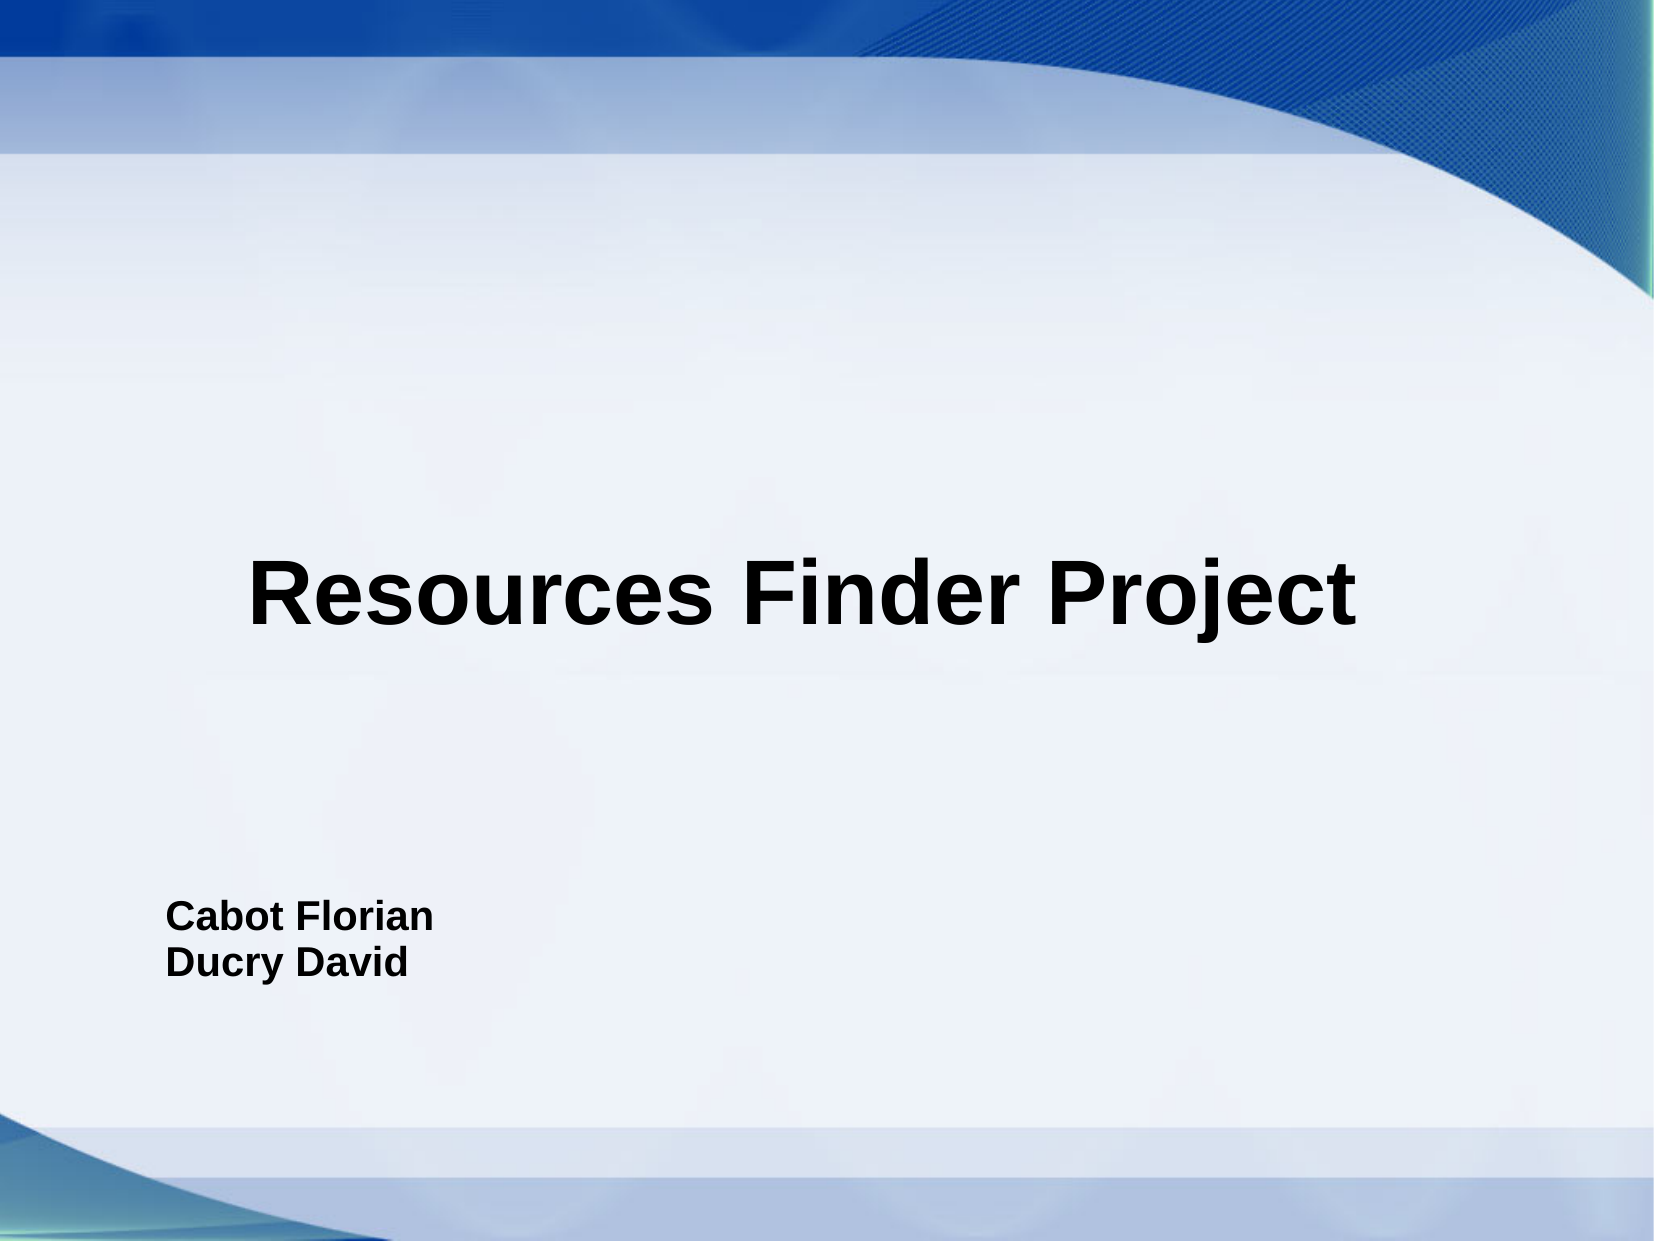

# Resources Finder Project
Cabot Florian
Ducry David